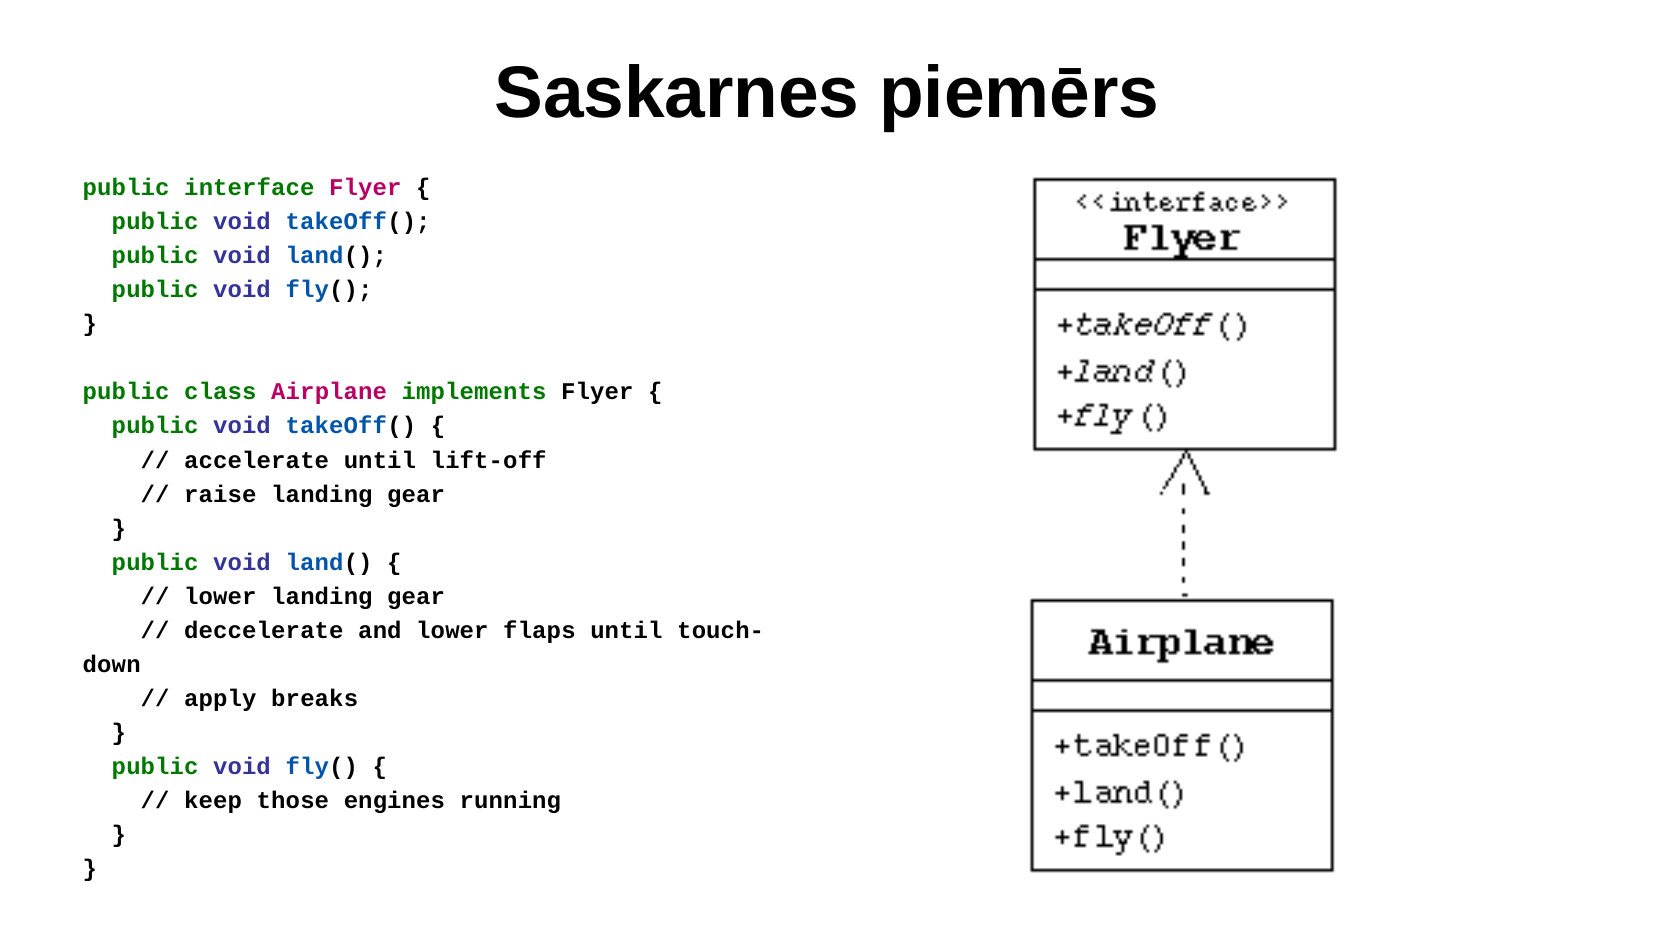

# Saskarnes piemērs
public interface Flyer {
 public void takeOff();
 public void land();
 public void fly();
}
public class Airplane implements Flyer {
 public void takeOff() {
 // accelerate until lift-off
 // raise landing gear
 }
 public void land() {
 // lower landing gear
 // deccelerate and lower flaps until touch-down
 // apply breaks
 }
 public void fly() {
 // keep those engines running
 }
}